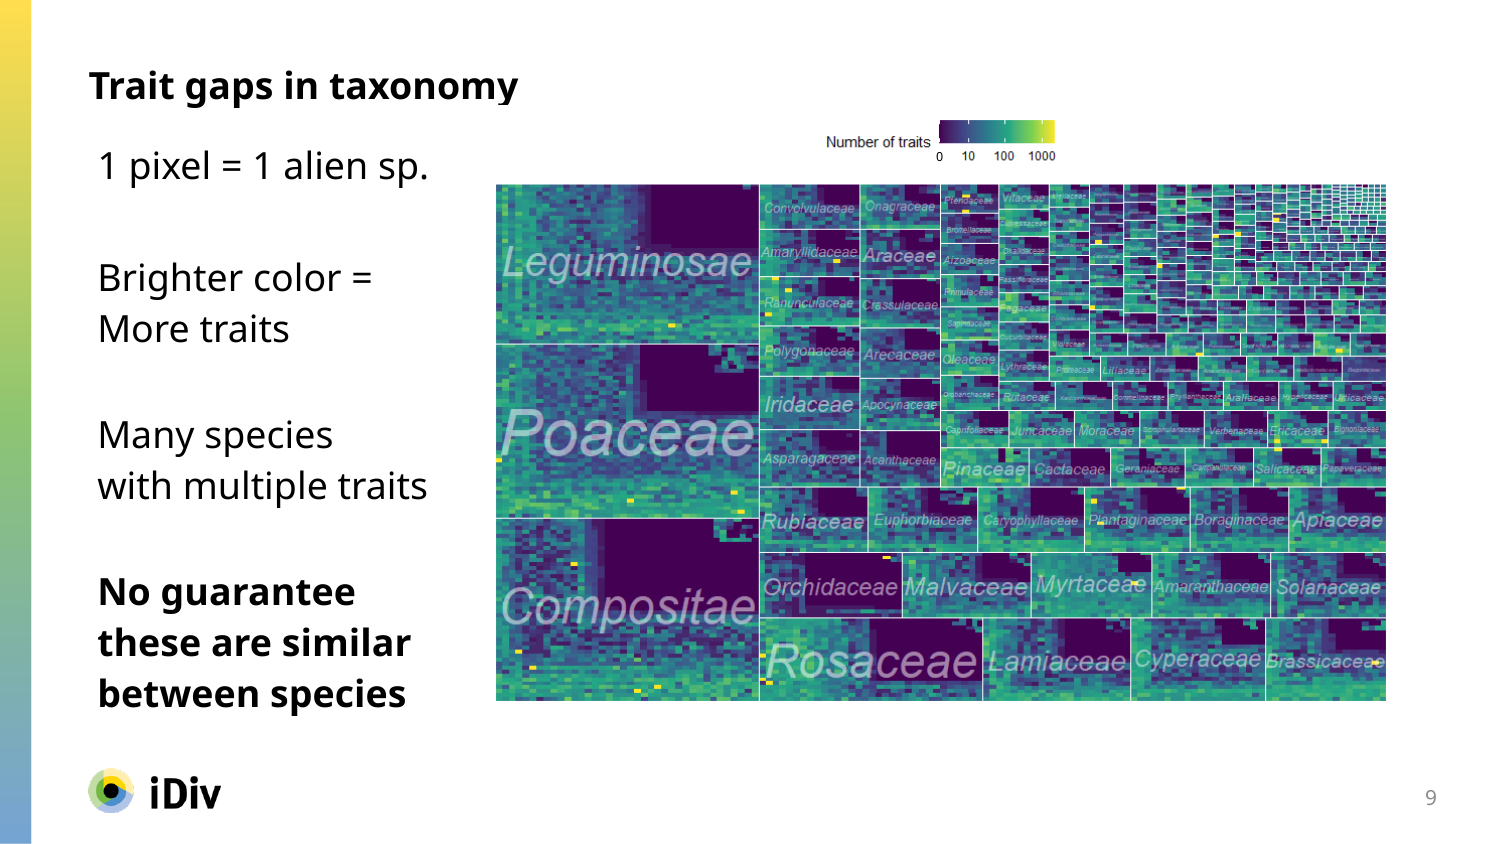

# Trait gaps in taxonomy
1 pixel = 1 alien sp.
0
Brighter color = More traits
Many species
with multiple traits
No guarantee these are similar between species